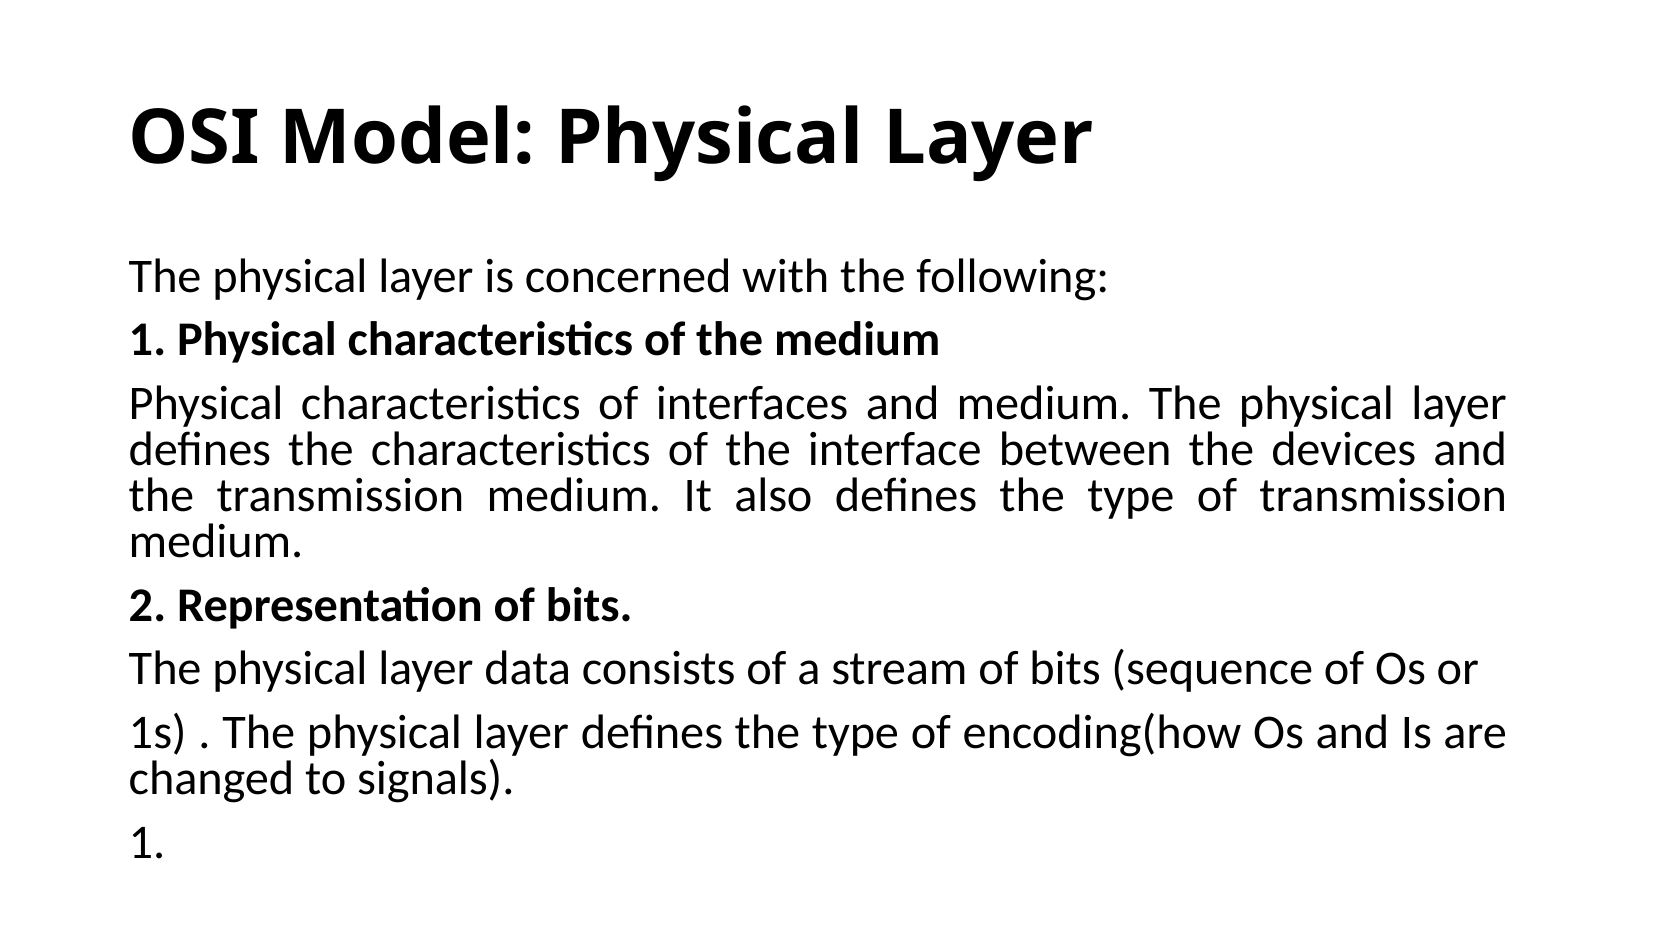

# OSI Model: Physical Layer
The physical layer is concerned with the following:
1. Physical characteristics of the medium
Physical characteristics of interfaces and medium. The physical layer defines the characteristics of the interface between the devices and the transmission medium. It also defines the type of transmission medium.
2. Representation of bits.
The physical layer data consists of a stream of bits (sequence of Os or
1s) . The physical layer defines the type of encoding(how Os and Is are changed to signals).